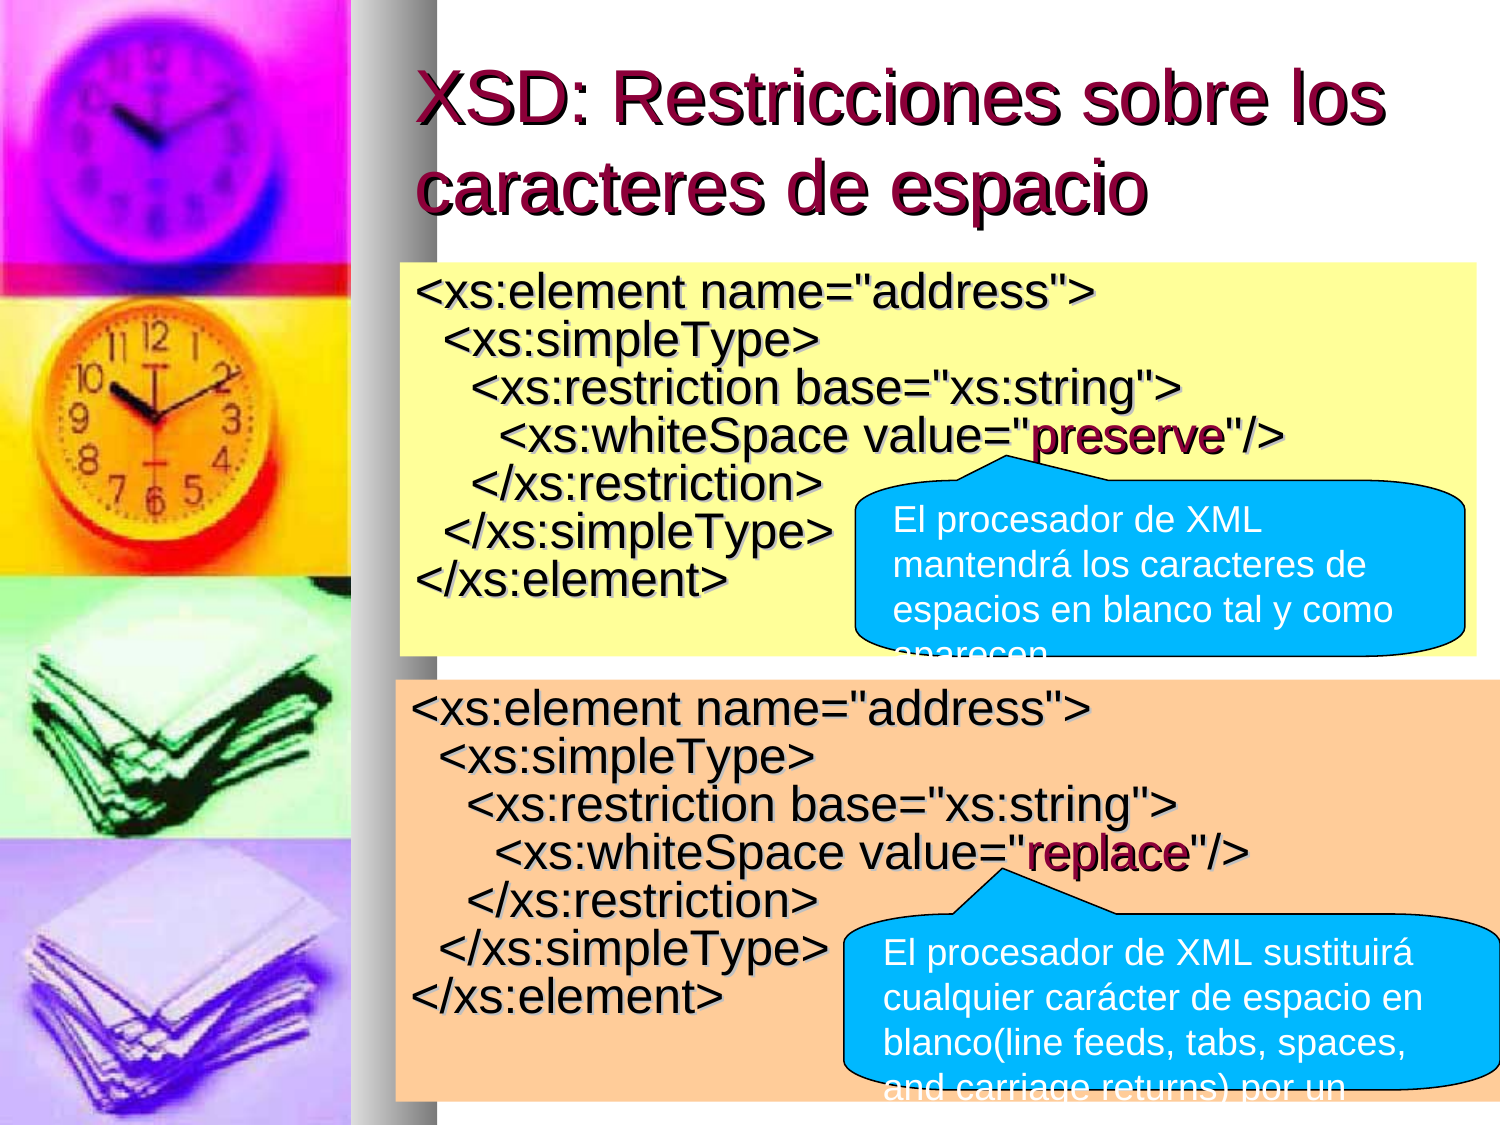

# XSD: Restricciones sobre los caracteres de espacio
<xs:element name="address">
  <xs:simpleType>
    <xs:restriction base="xs:string">
      <xs:whiteSpace value="preserve"/>
    </xs:restriction>
  </xs:simpleType>
</xs:element>
El procesador de XML mantendrá los caracteres de espacios en blanco tal y como aparecen
<xs:element name="address">
  <xs:simpleType>
    <xs:restriction base="xs:string">
      <xs:whiteSpace value="replace"/>
    </xs:restriction>
  </xs:simpleType>
</xs:element>
El procesador de XML sustituirá cualquier carácter de espacio en blanco(line feeds, tabs, spaces, and carriage returns) por un espacio